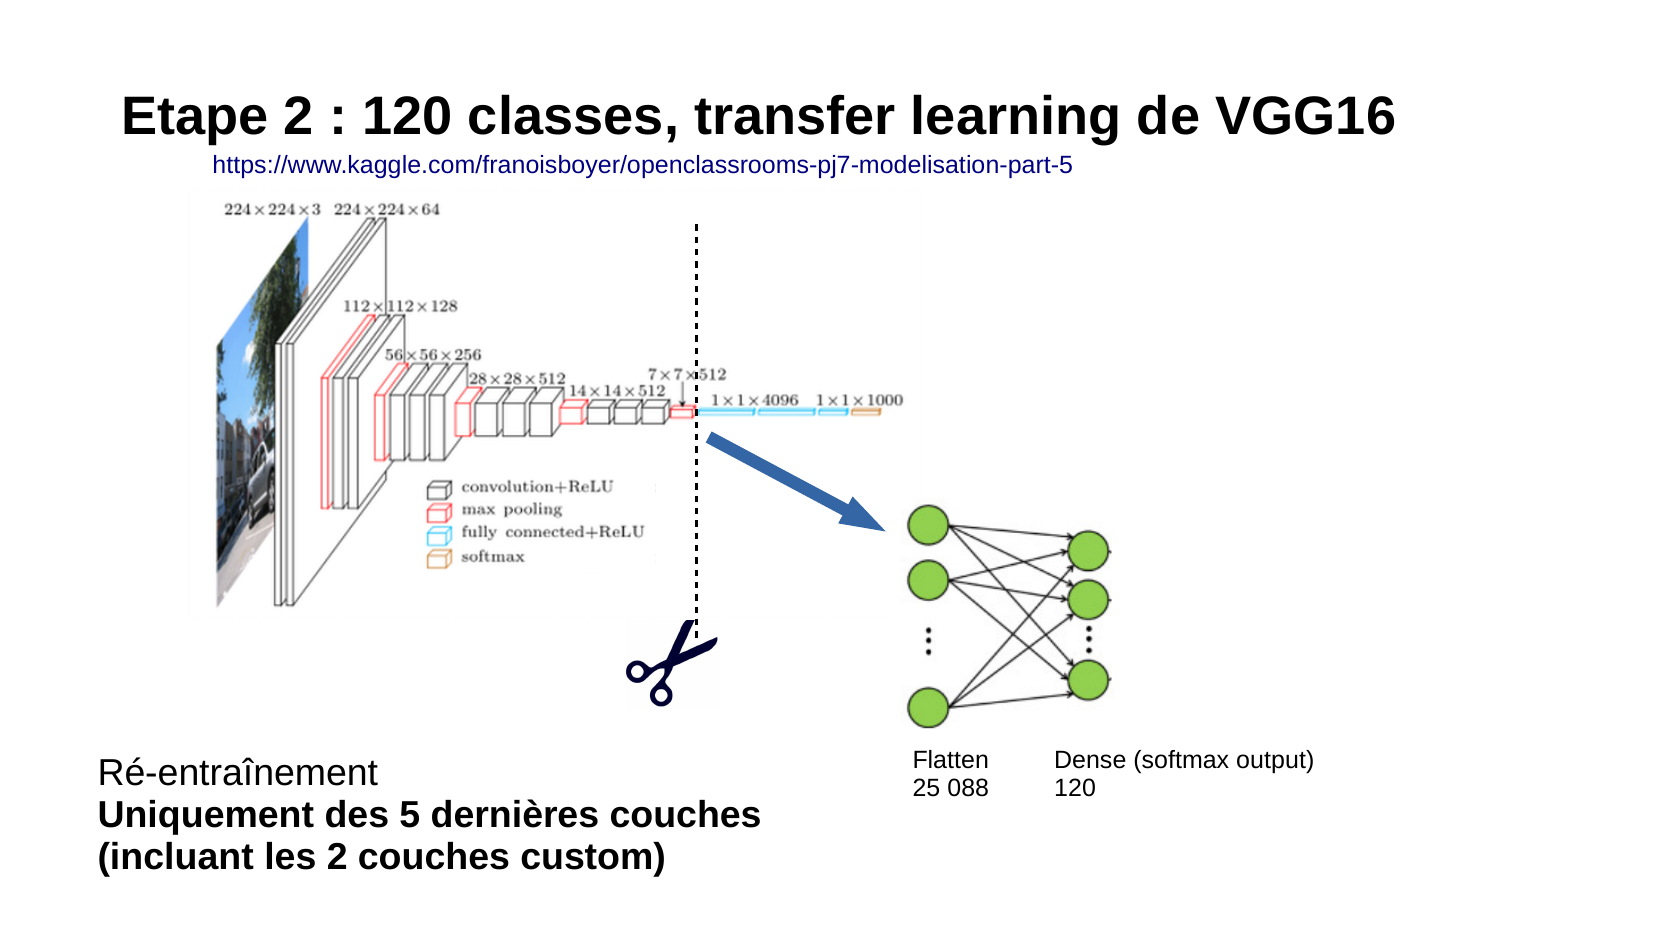

Etape 2 : 120 classes, transfer learning de VGG16
https://www.kaggle.com/franoisboyer/openclassrooms-pj7-modelisation-part-5
Flatten
25 088
Dense (softmax output)
120
Ré-entraînement
Uniquement des 5 dernières couches
(incluant les 2 couches custom)